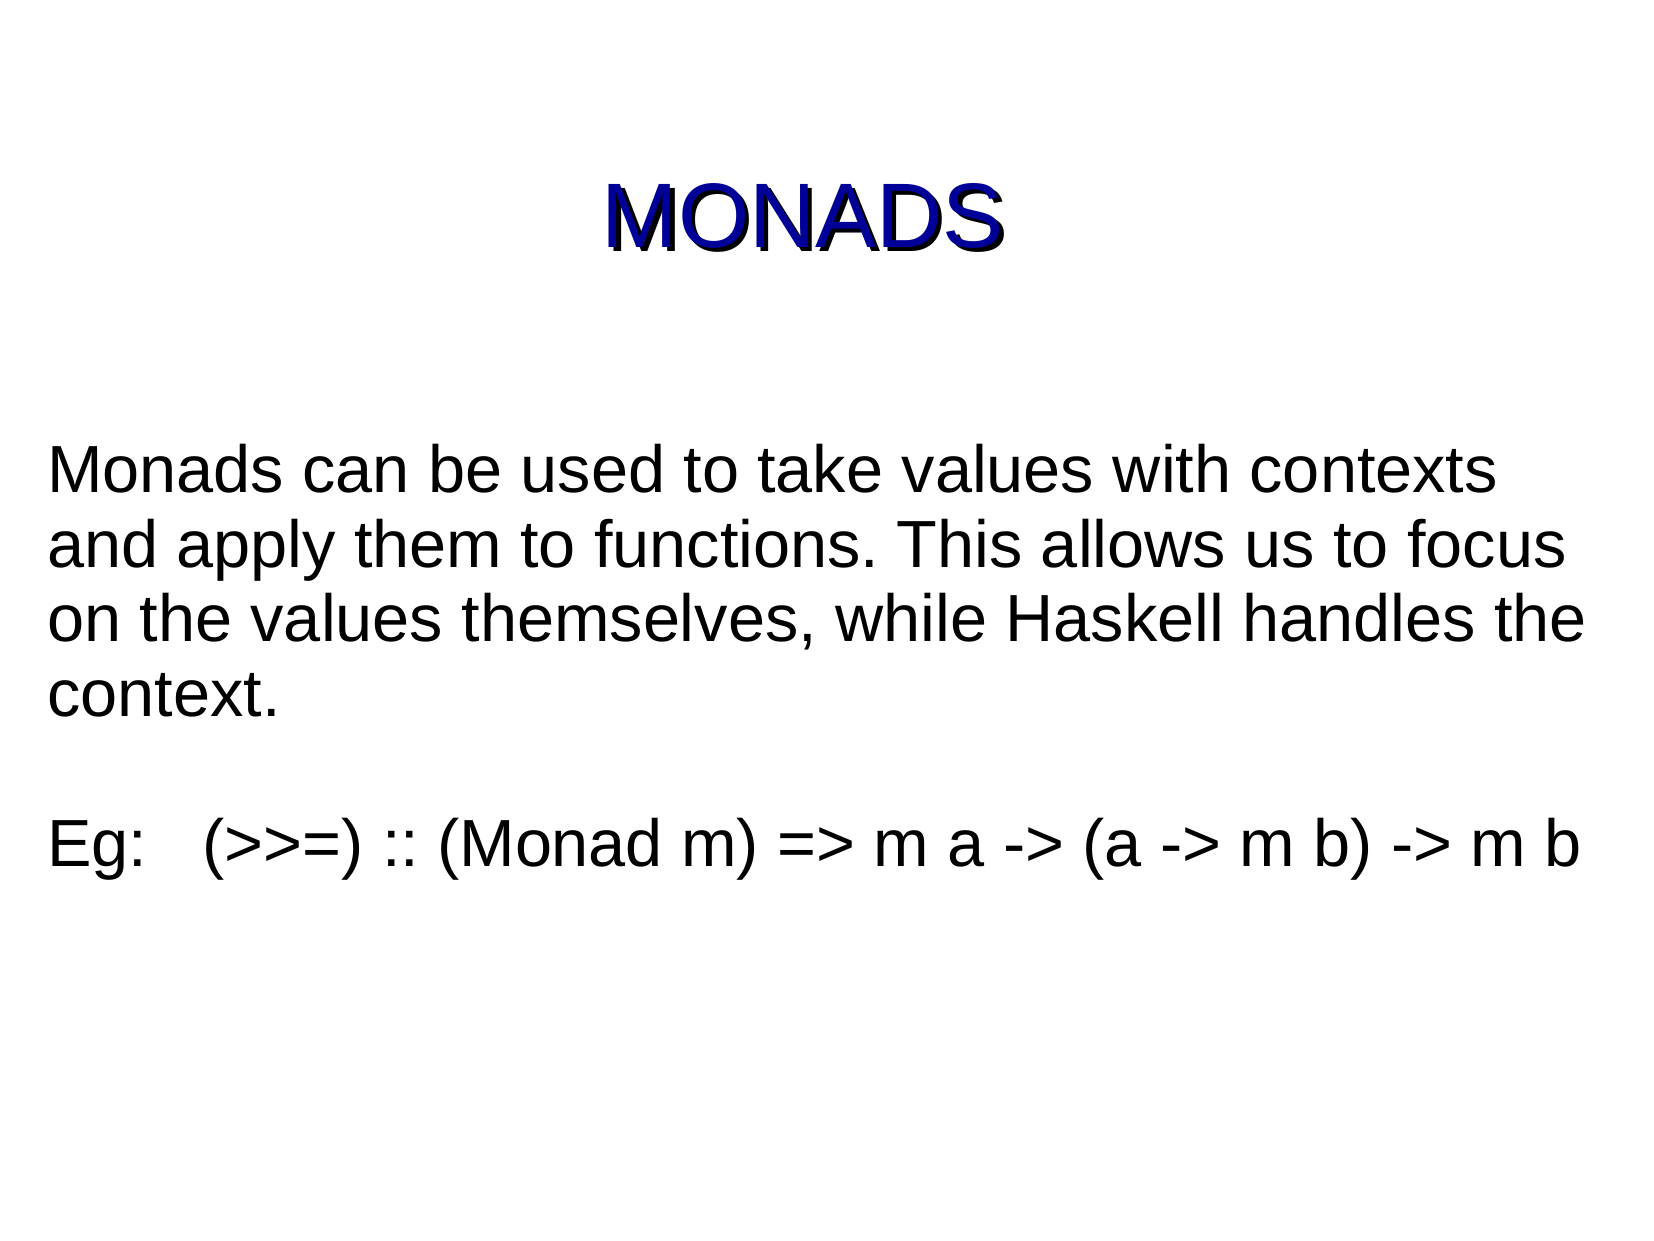

# MONADS
Monads can be used to take values with contexts and apply them to functions. This allows us to focus on the values themselves, while Haskell handles the context.
Eg: (>>=) :: (Monad m) => m a -> (a -> m b) -> m b